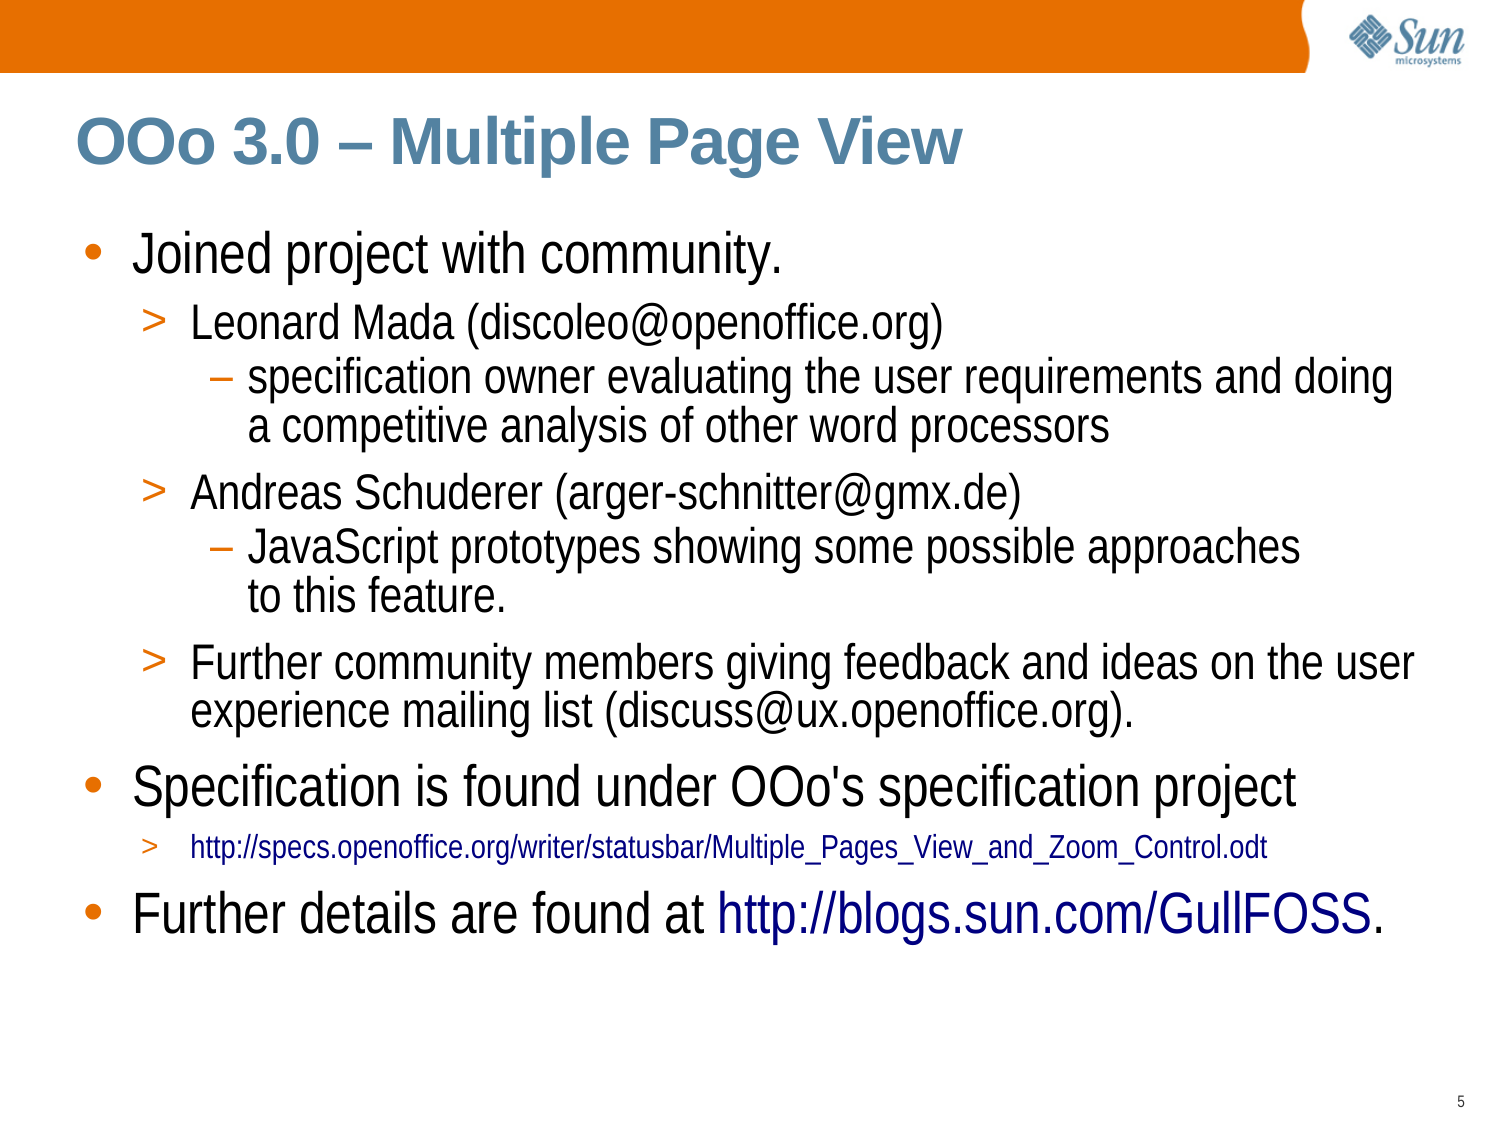

# OOo 3.0 – Multiple Page View
Joined project with community.
Leonard Mada (discoleo@openoffice.org)
specification owner evaluating the user requirements and doing a competitive analysis of other word processors
Andreas Schuderer (arger-schnitter@gmx.de)
JavaScript prototypes showing some possible approaches
to this feature.
Further community members giving feedback and ideas on the user experience mailing list (discuss@ux.openoffice.org).
Specification is found under OOo's specification project
http://specs.openoffice.org/writer/statusbar/Multiple_Pages_View_and_Zoom_Control.odt
Further details are found at http://blogs.sun.com/GullFOSS.